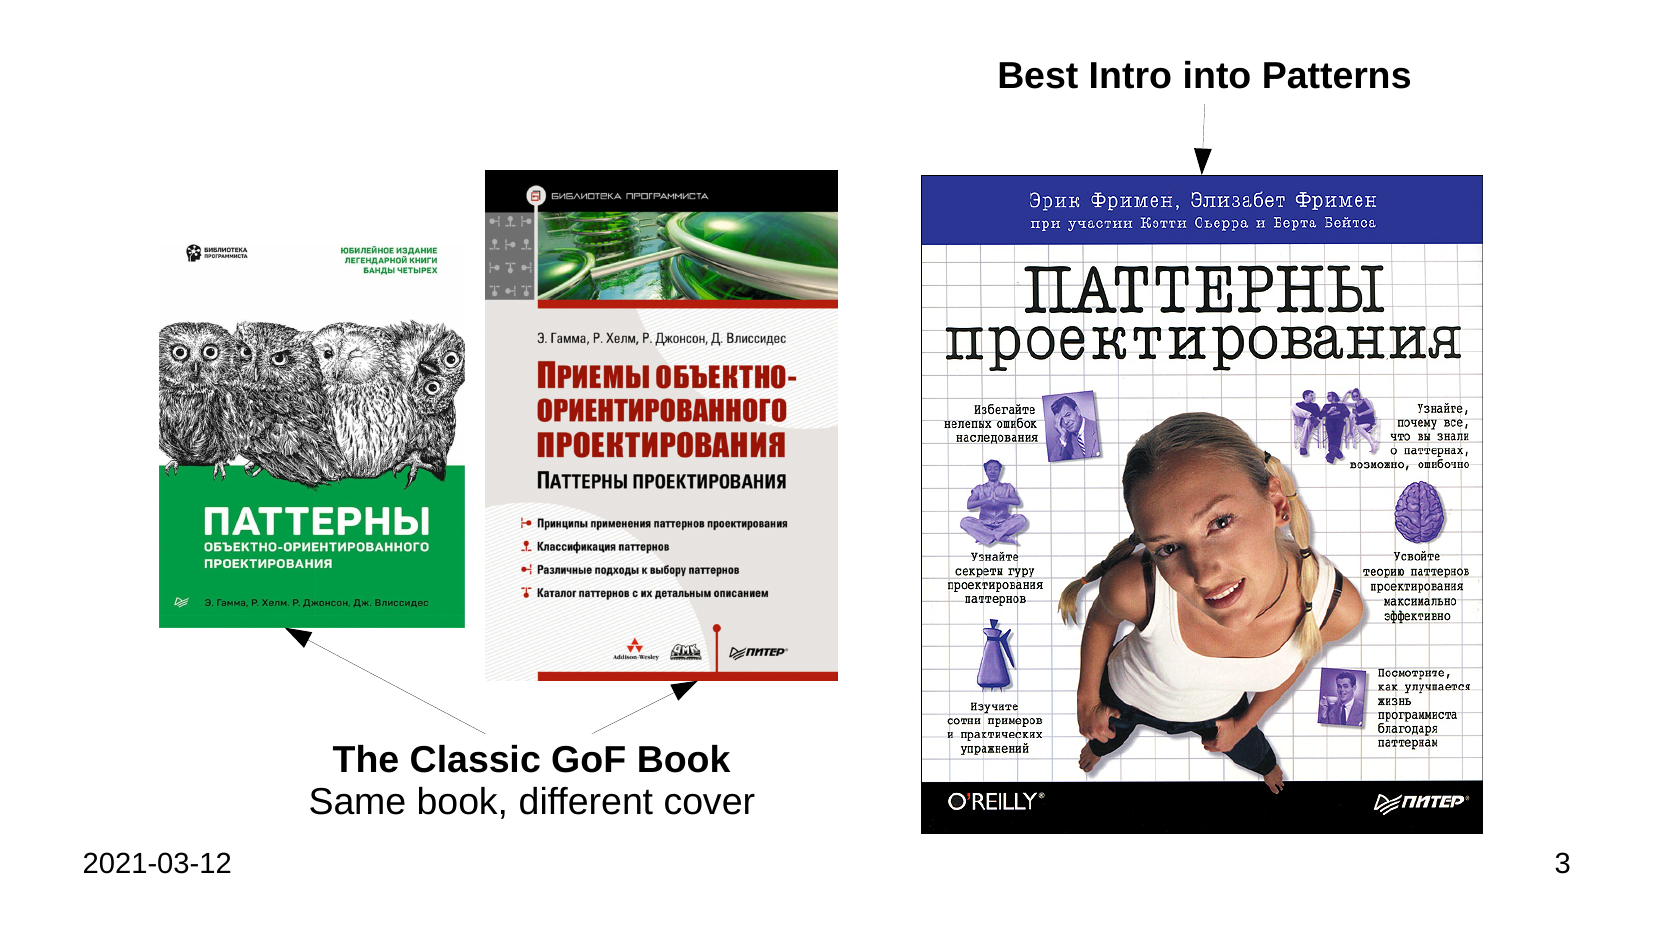

Best Intro into Patterns
The Classic GoF Book
Same book, different cover
2021-03-12
3